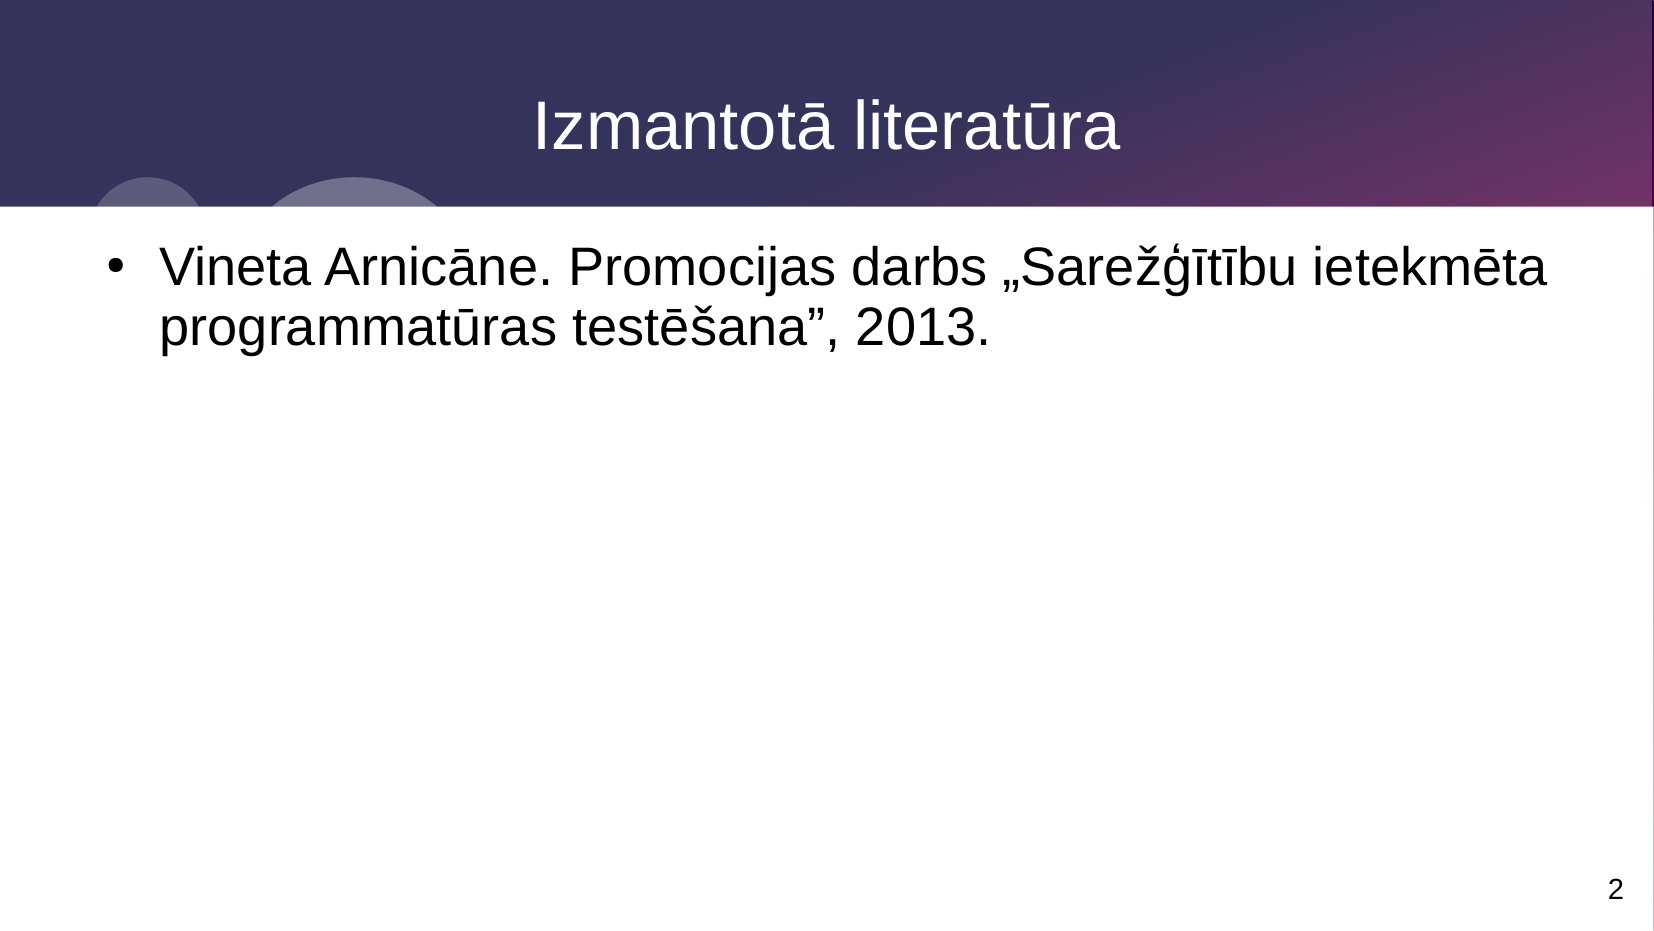

# Izmantotā literatūra
Vineta Arnicāne. Promocijas darbs „Sarežģītību ietekmēta programmatūras testēšana”, 2013.